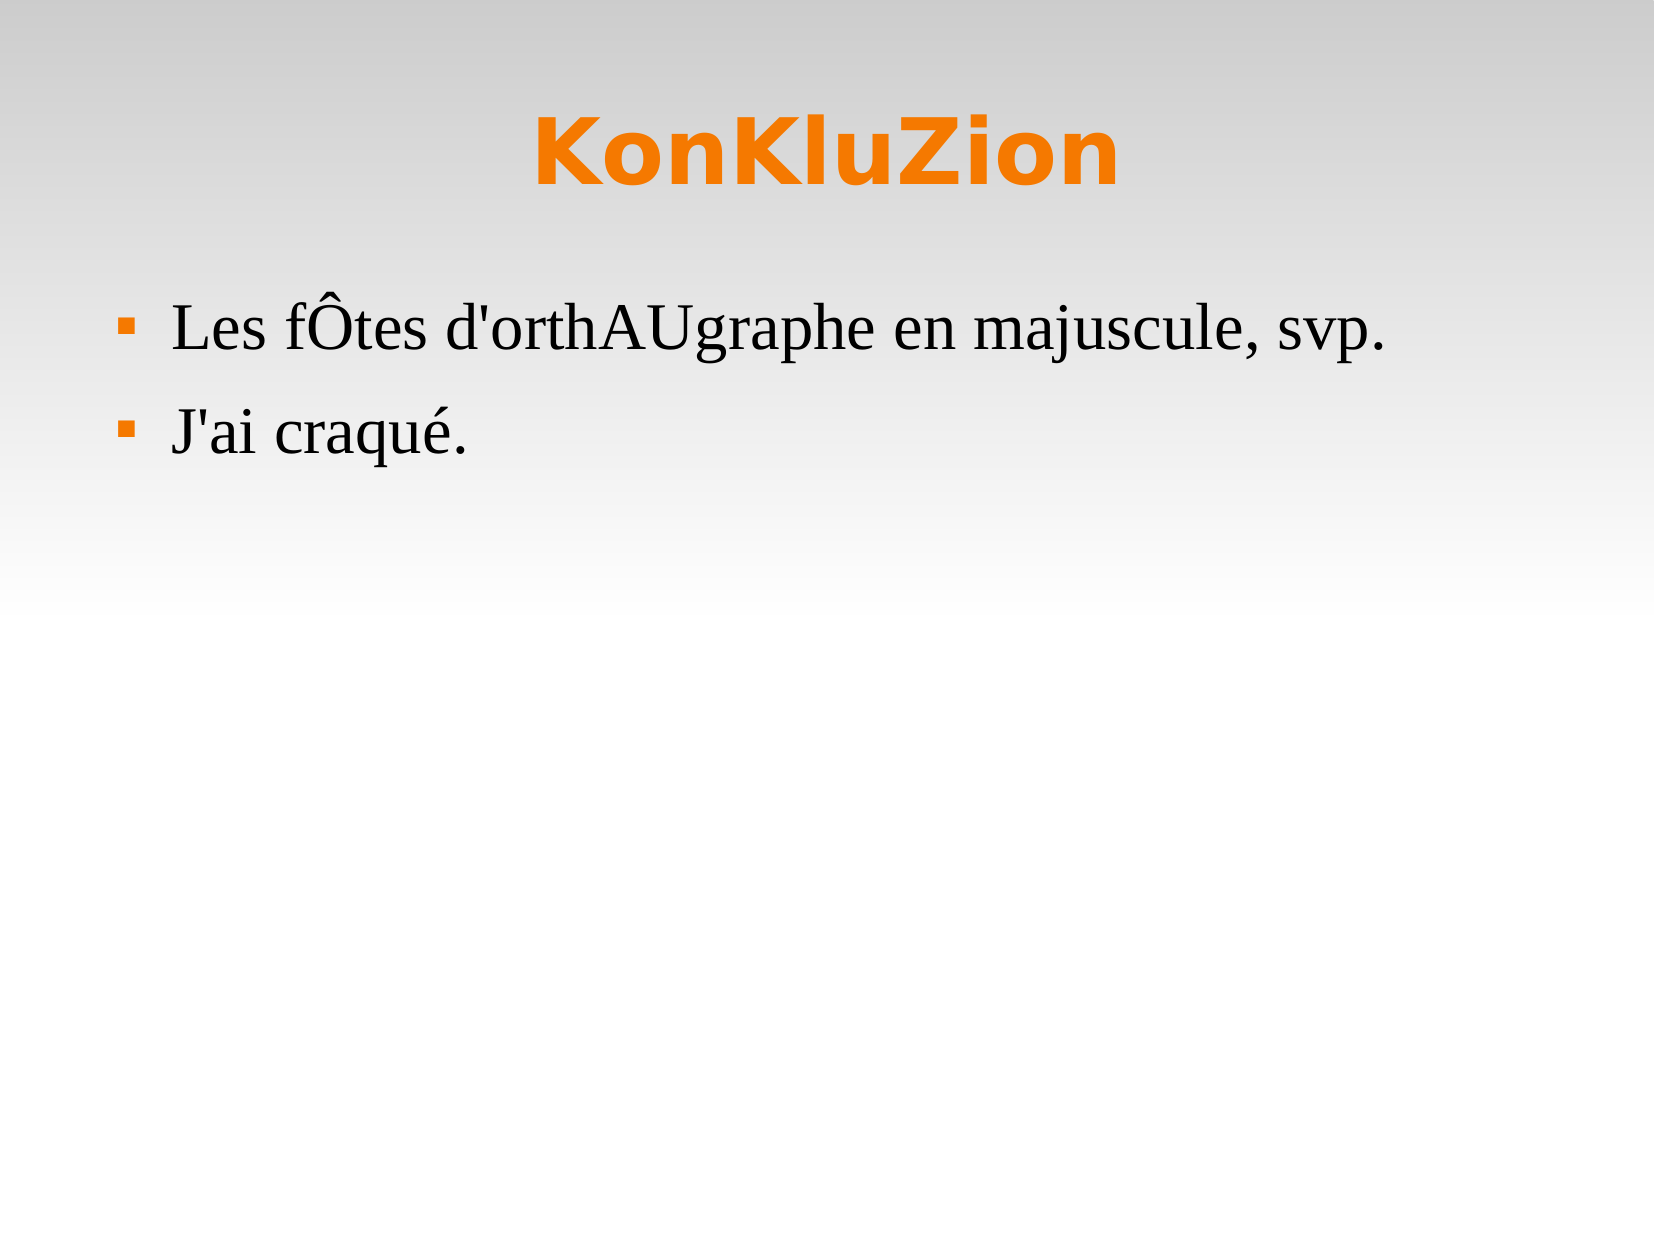

# KonKluZion
Les fÔtes d'orthAUgraphe en majuscule, svp.
J'ai craqué.